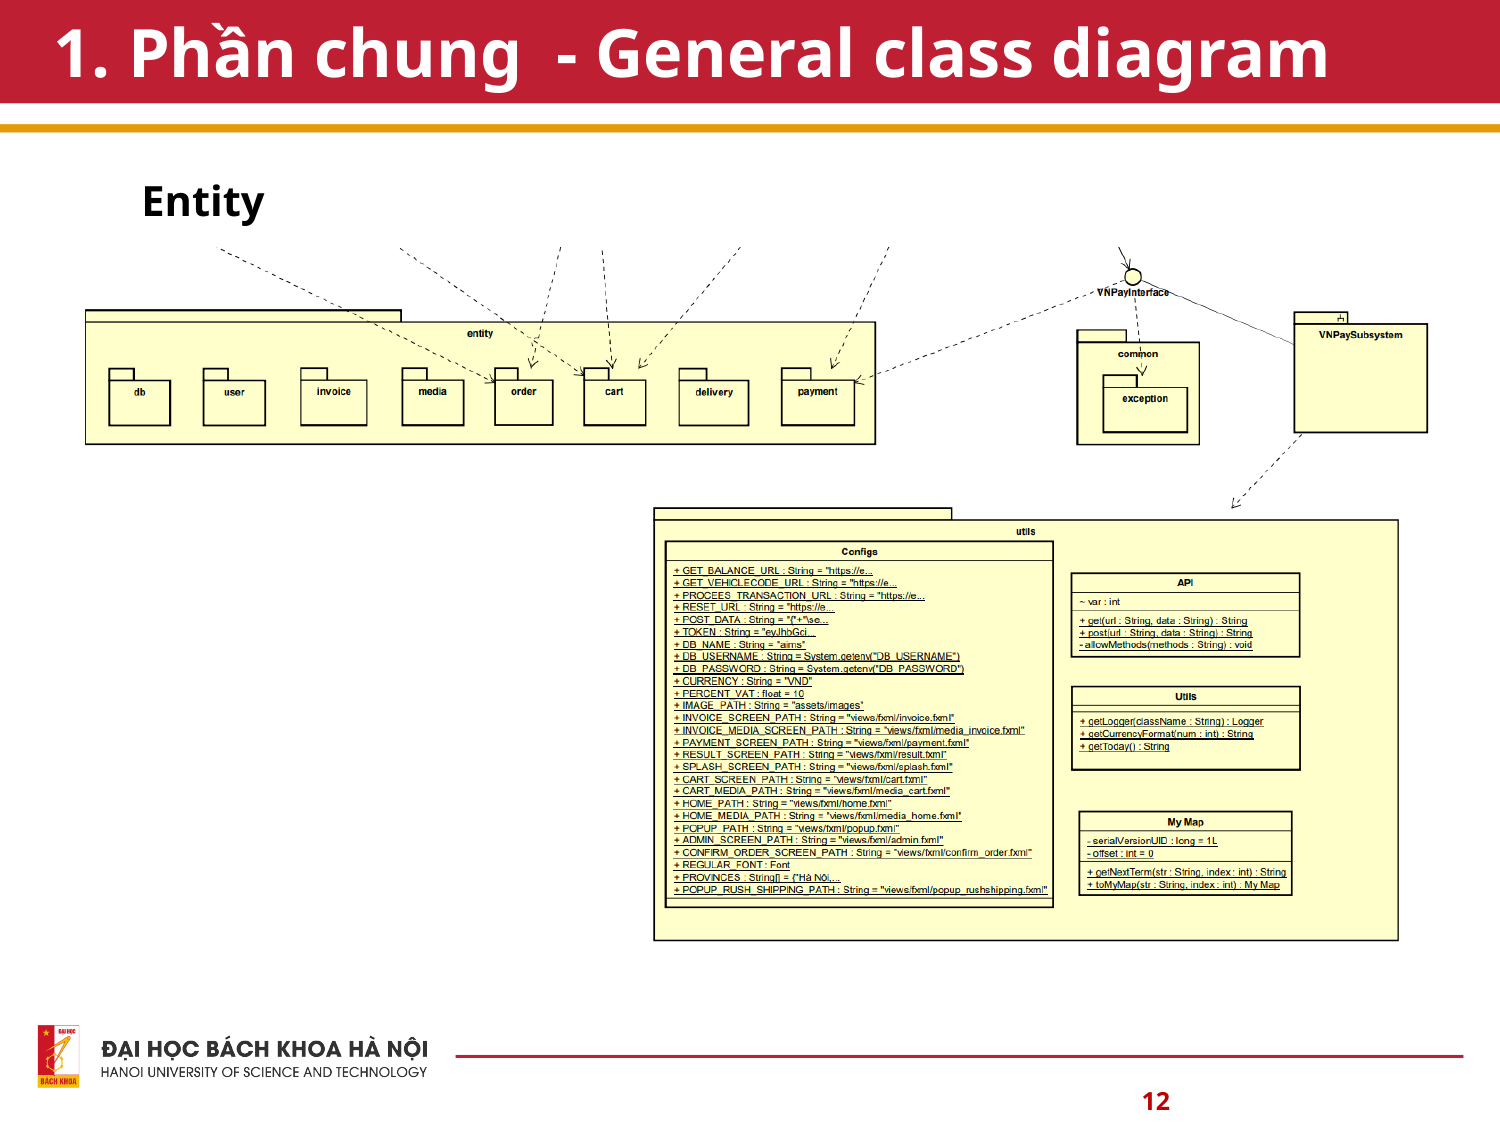

# 1. Phần chung - General class diagram
Entity
9